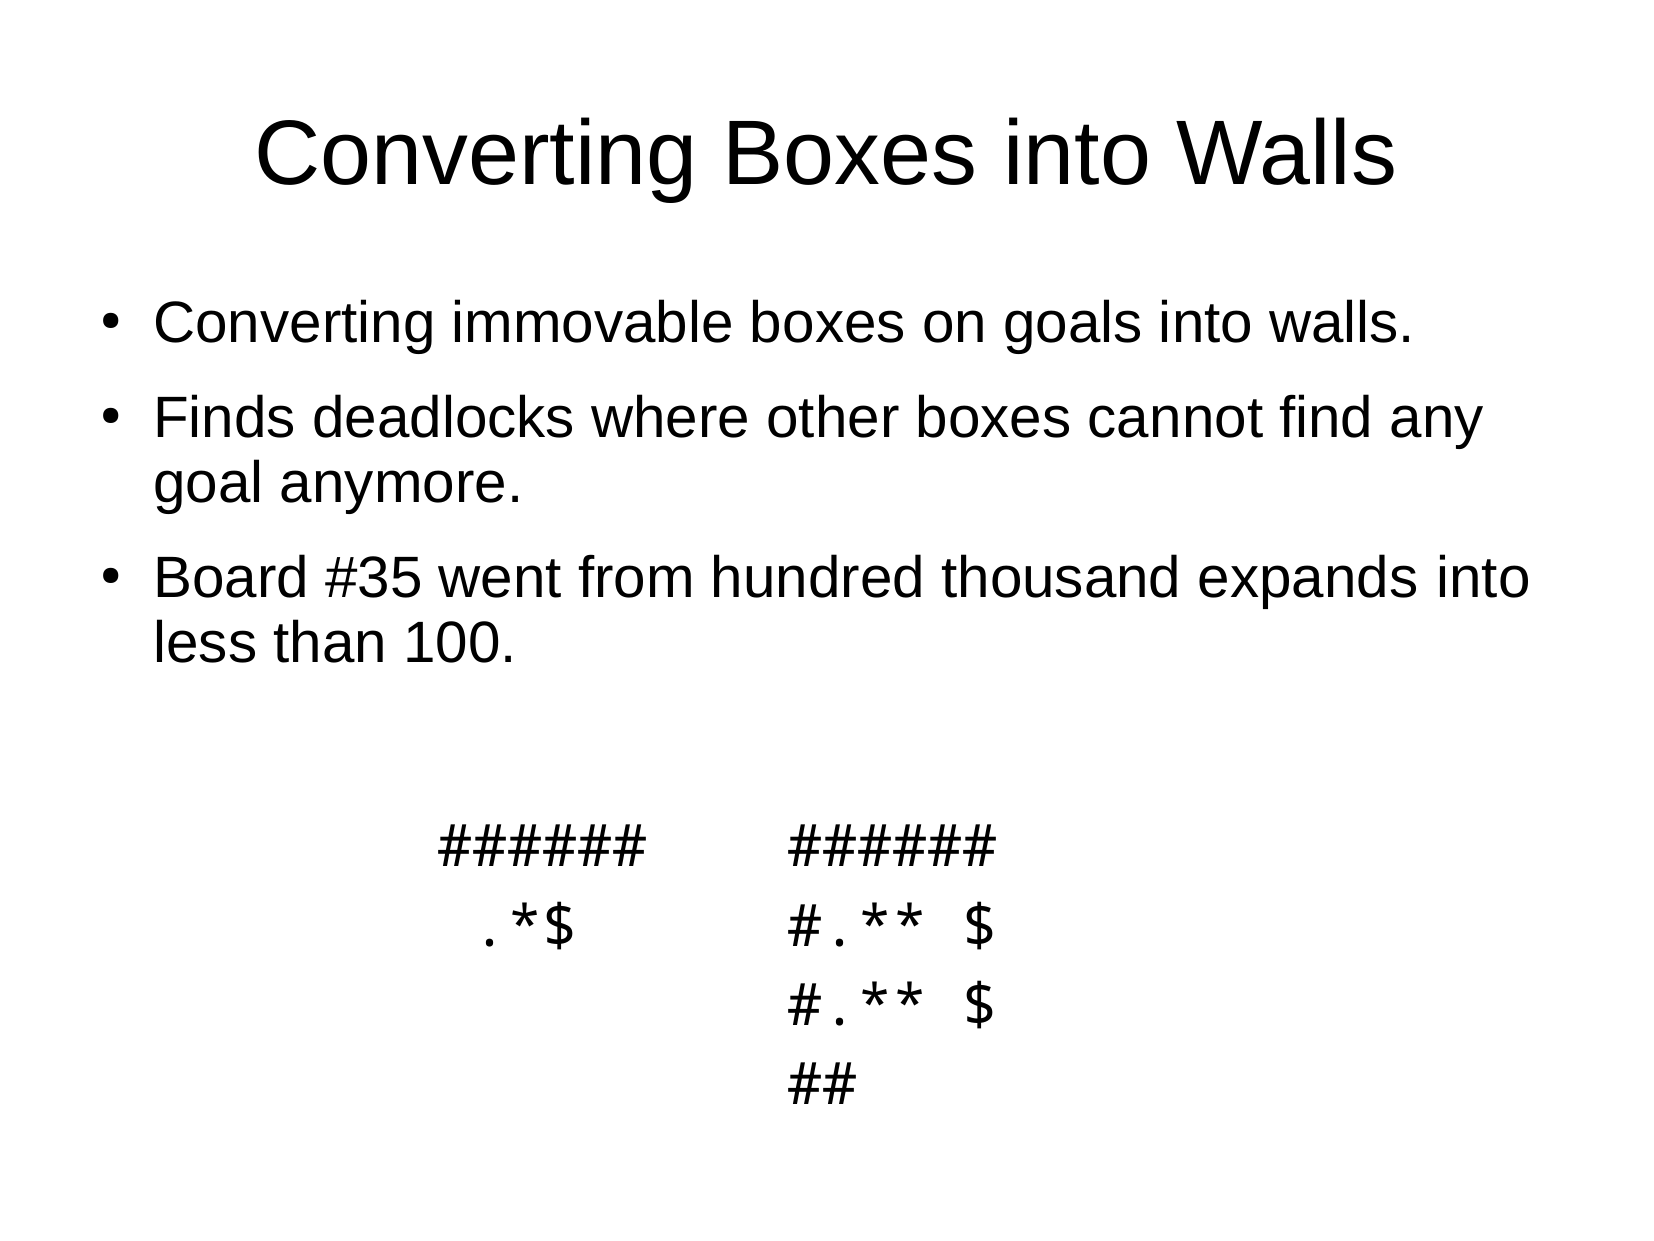

# Converting Boxes into Walls
Converting immovable boxes on goals into walls.
Finds deadlocks where other boxes cannot find any goal anymore.
Board #35 went from hundred thousand expands into less than 100.
###### ######
 .*$ #.** $
 #.** $
 ##